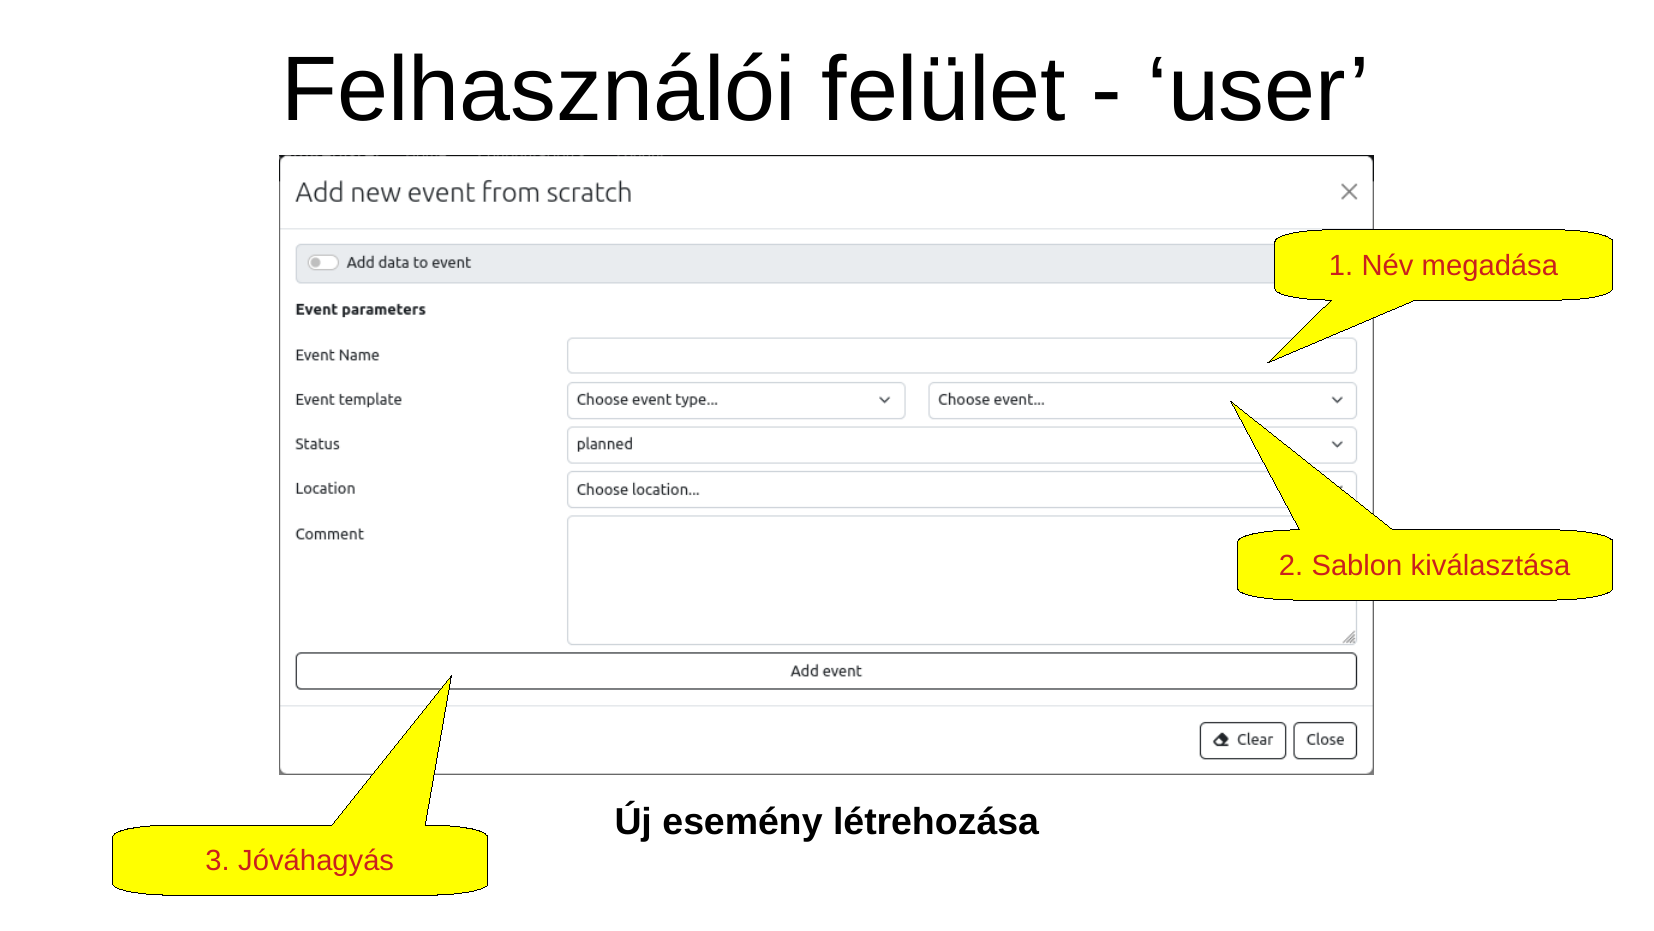

# Felhasználói felület - ‘user’
Új esemény létrehozása
1. Név megadása
2. Sablon kiválasztása
3. Jóváhagyás